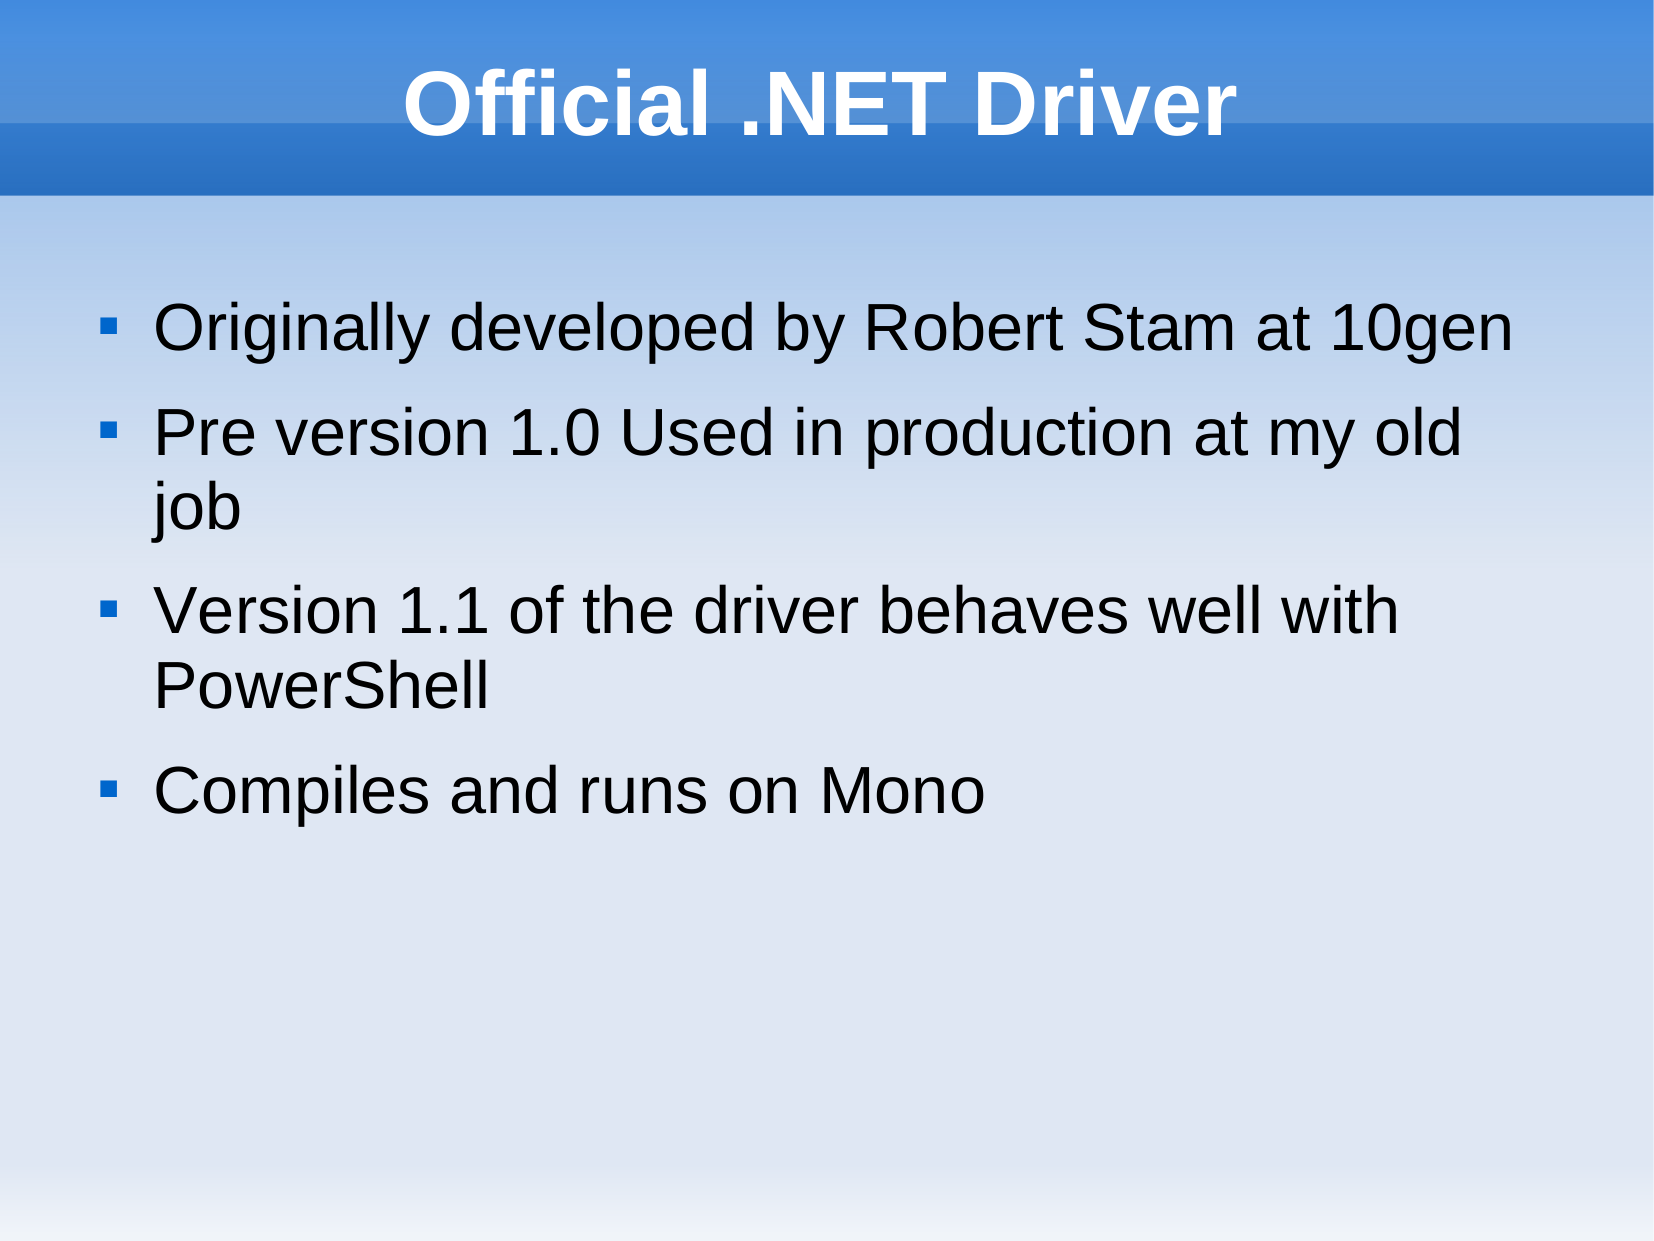

# Official .NET Driver
Originally developed by Robert Stam at 10gen
Pre version 1.0 Used in production at my old job
Version 1.1 of the driver behaves well with PowerShell
Compiles and runs on Mono